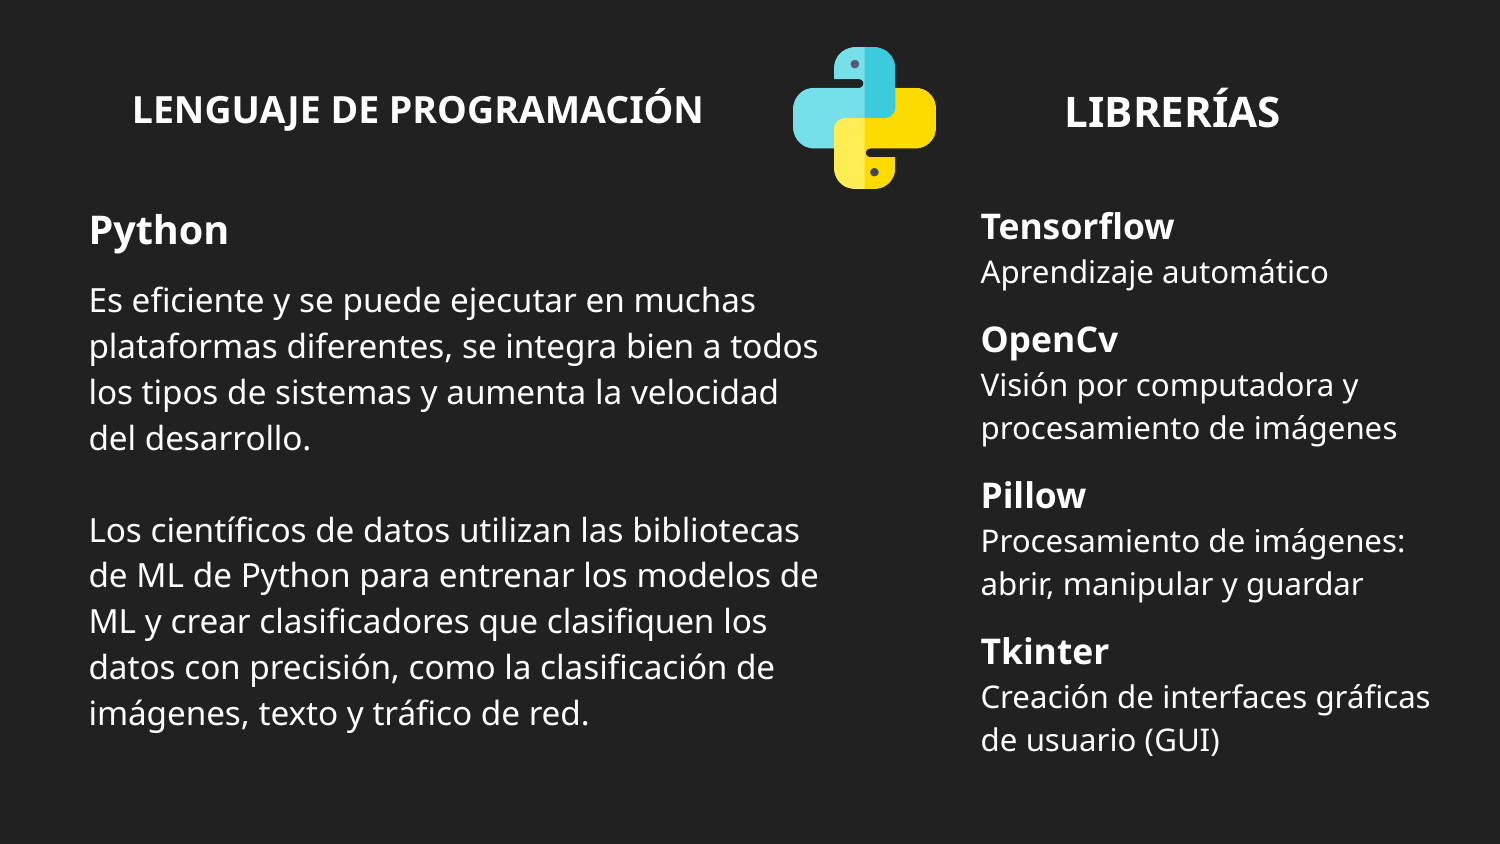

# LENGUAJE DE PROGRAMACIÓN
LIBRERÍAS
Python
Es eficiente y se puede ejecutar en muchas plataformas diferentes, se integra bien a todos los tipos de sistemas y aumenta la velocidad del desarrollo.
Los científicos de datos utilizan las bibliotecas de ML de Python para entrenar los modelos de ML y crear clasificadores que clasifiquen los datos con precisión, como la clasificación de imágenes, texto y tráfico de red.
Tensorflow
Aprendizaje automático
OpenCv
Visión por computadora y procesamiento de imágenes
Pillow
Procesamiento de imágenes: abrir, manipular y guardar
Tkinter
Creación de interfaces gráficas de usuario (GUI)